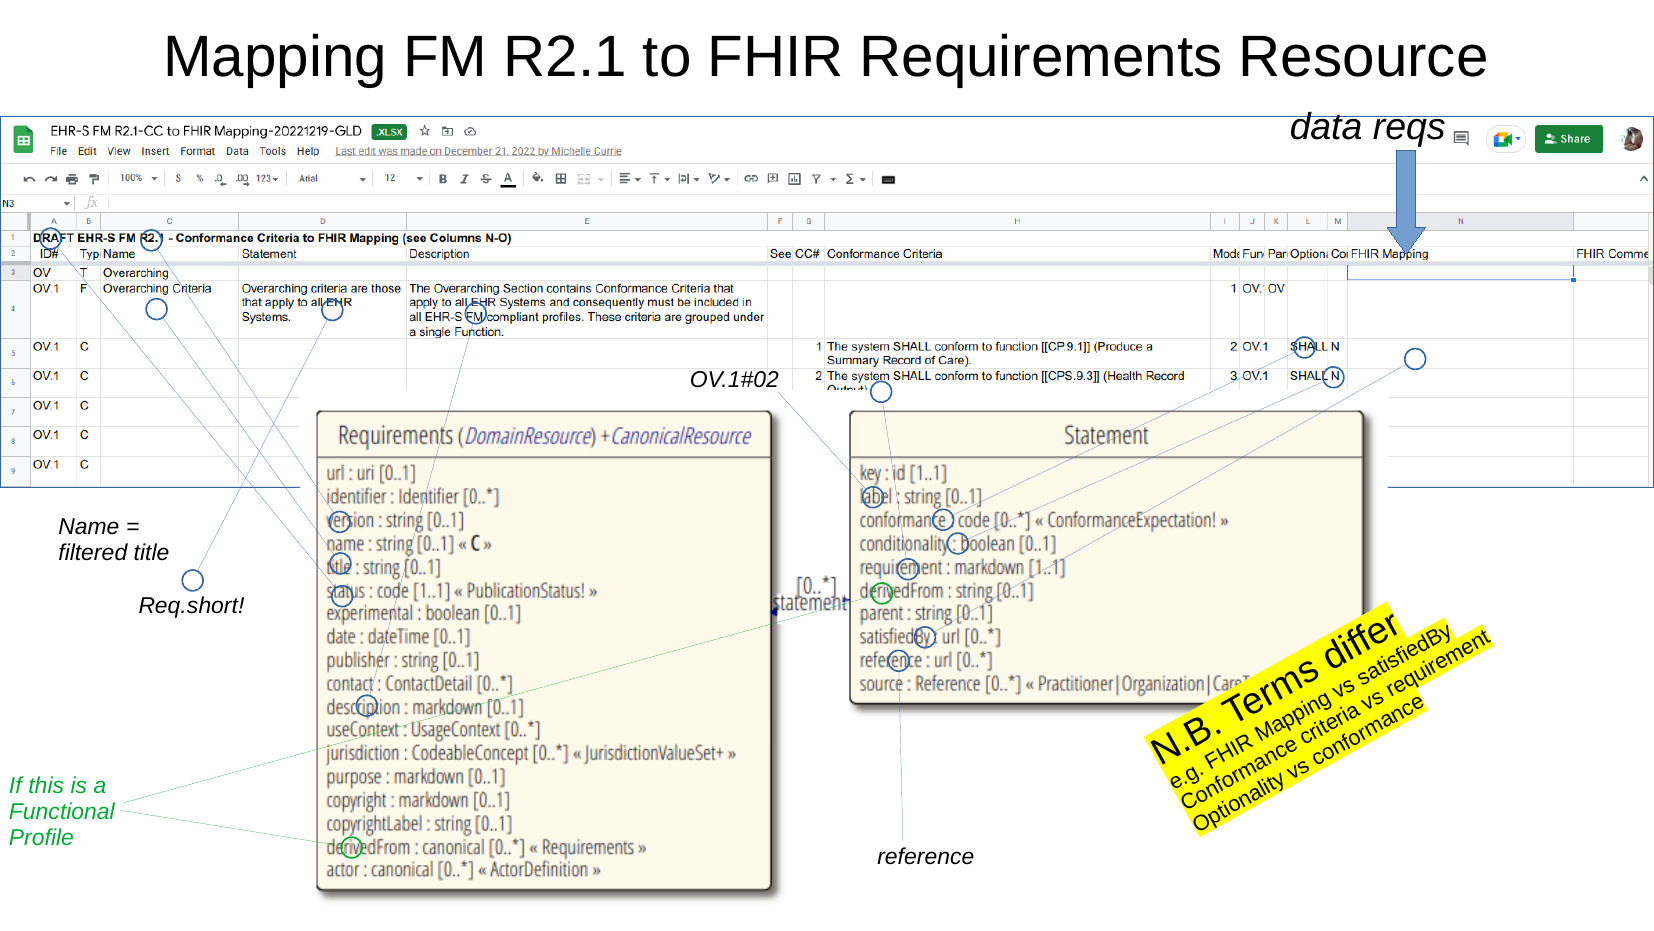

# Mapping FM R2.1 to FHIR Requirements Resource
data reqs
OV.1#02
Name = filtered title
Req.short!
N.B. Terms differ
e.g. FHIR Mapping vs satisfiedBy
Conformance criteria vs requirement
Optionality vs conformance
If this is a Functional Profile
reference